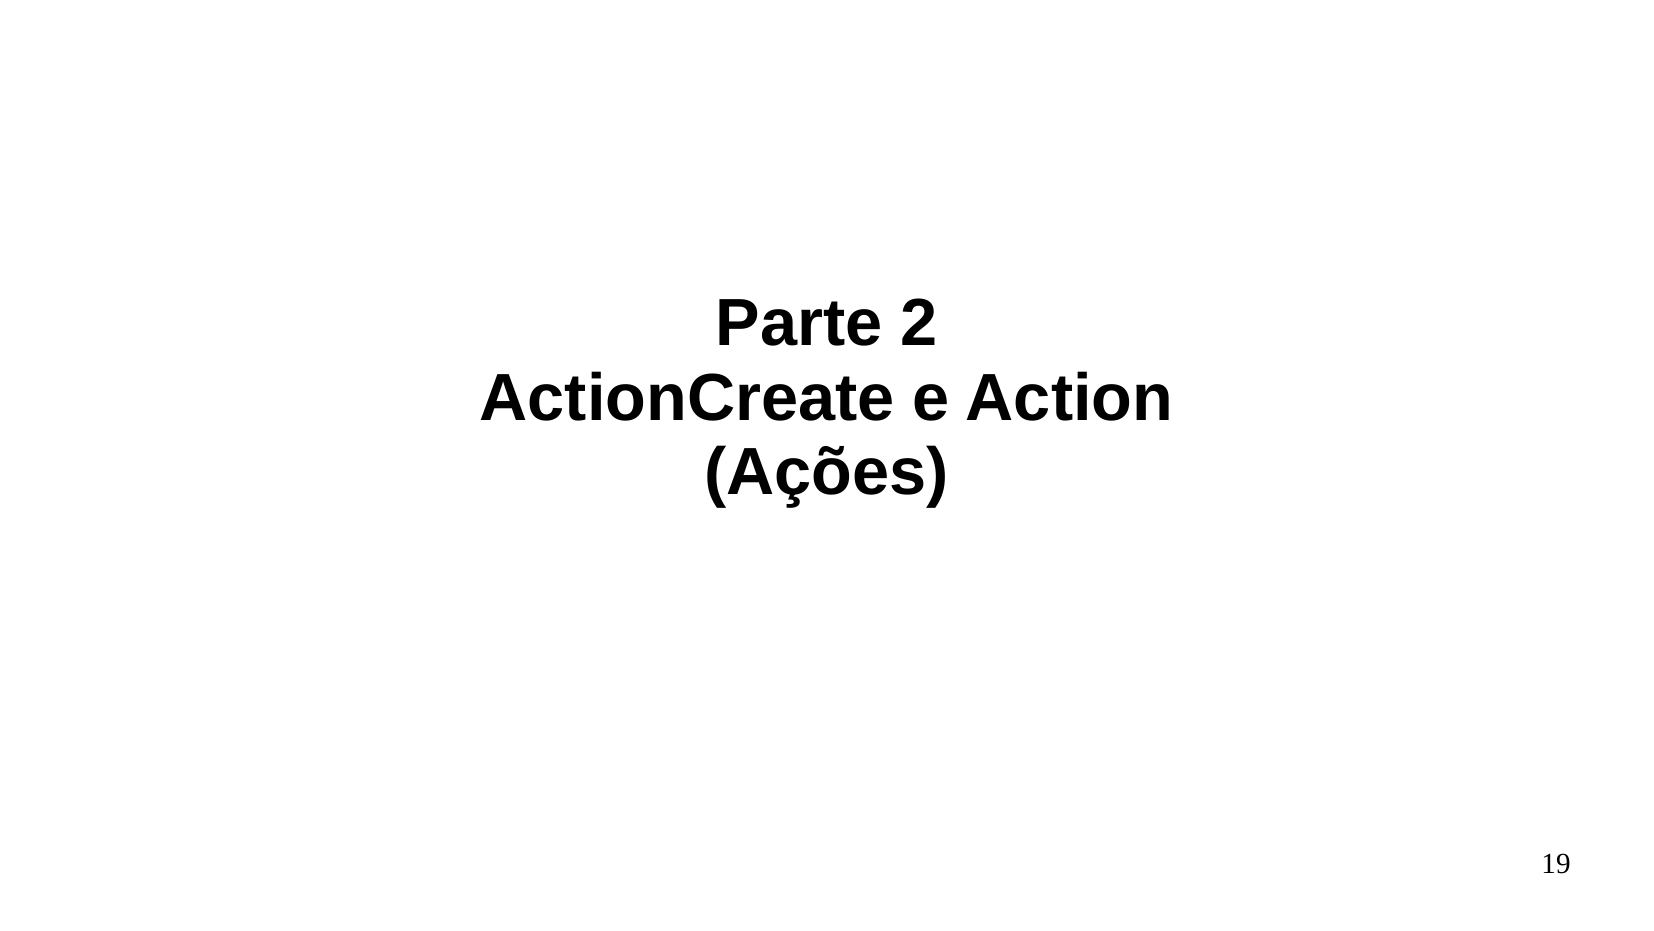

# Parte 2
ActionCreate e Action
(Ações)
19